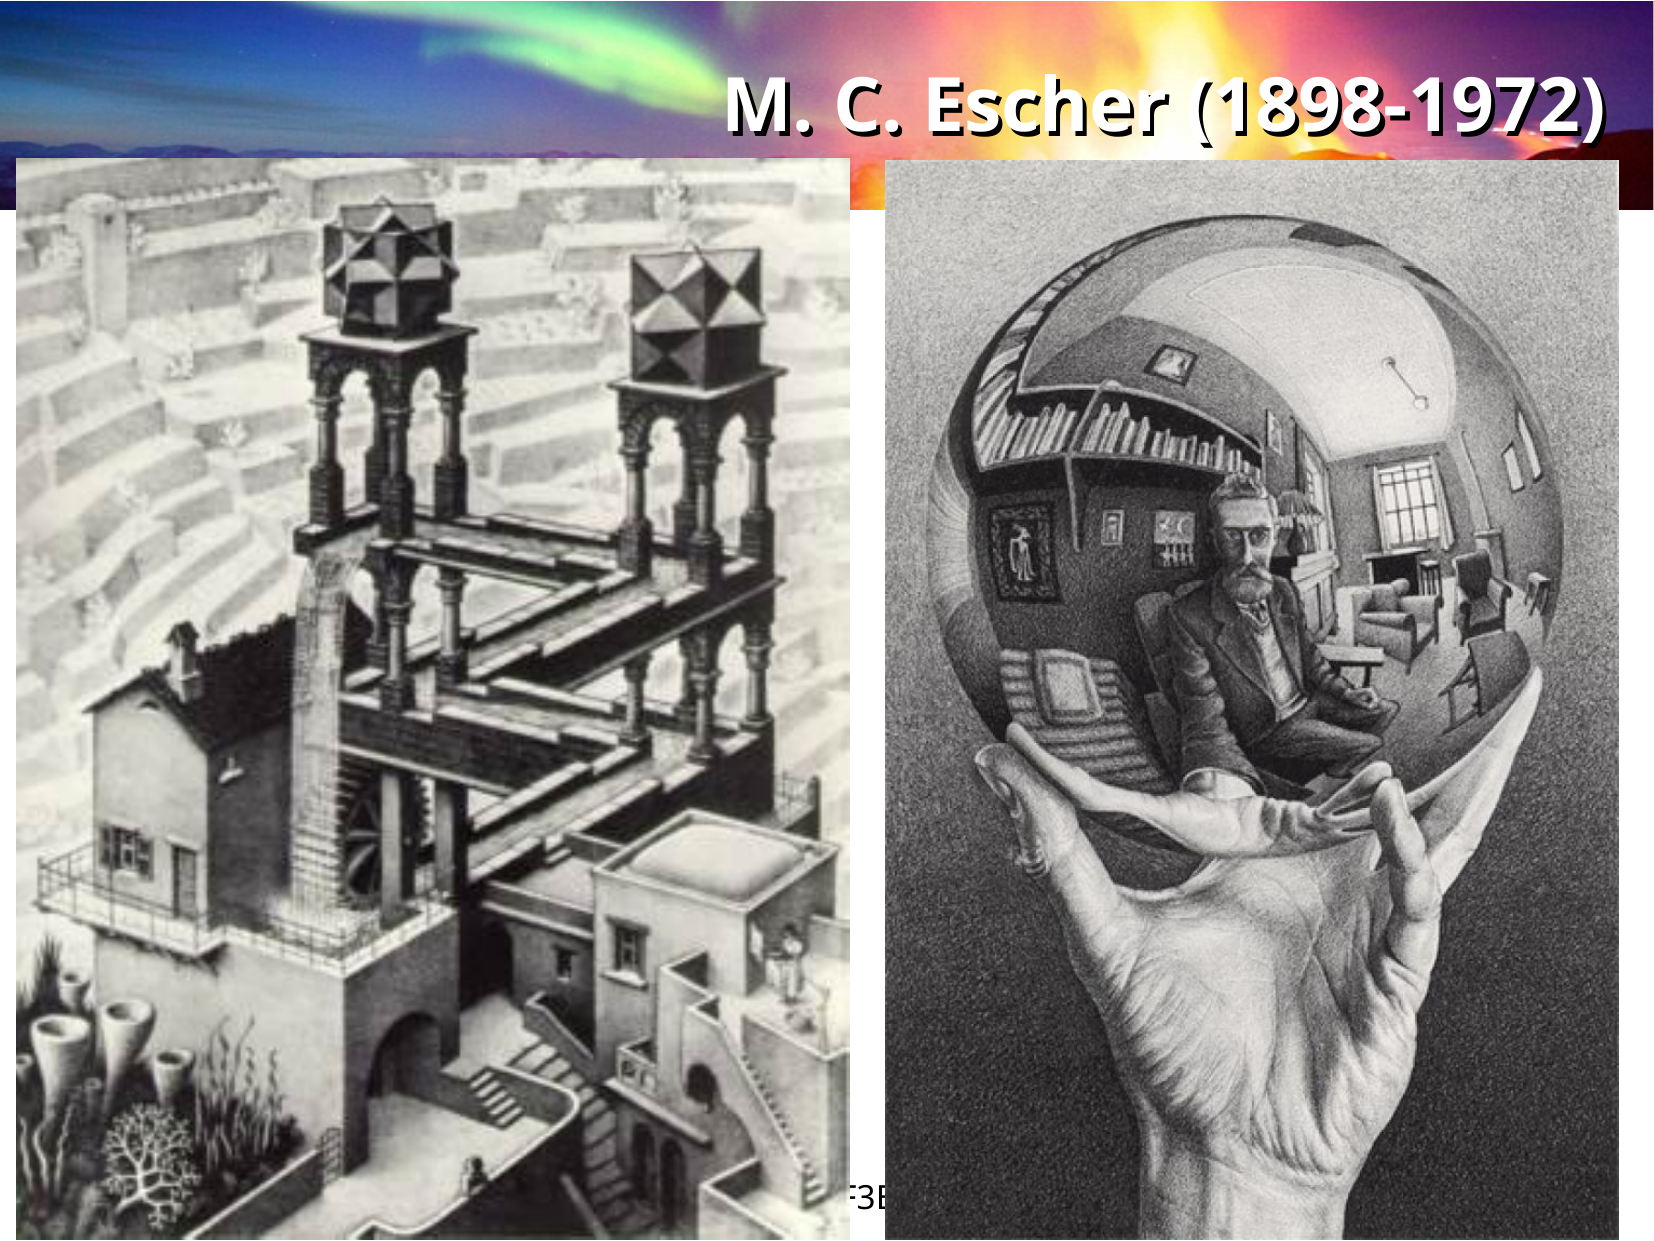

# M. C. Escher (1898-1972)
Jun 04, 2020
H. Asorey - F3B 2020
4